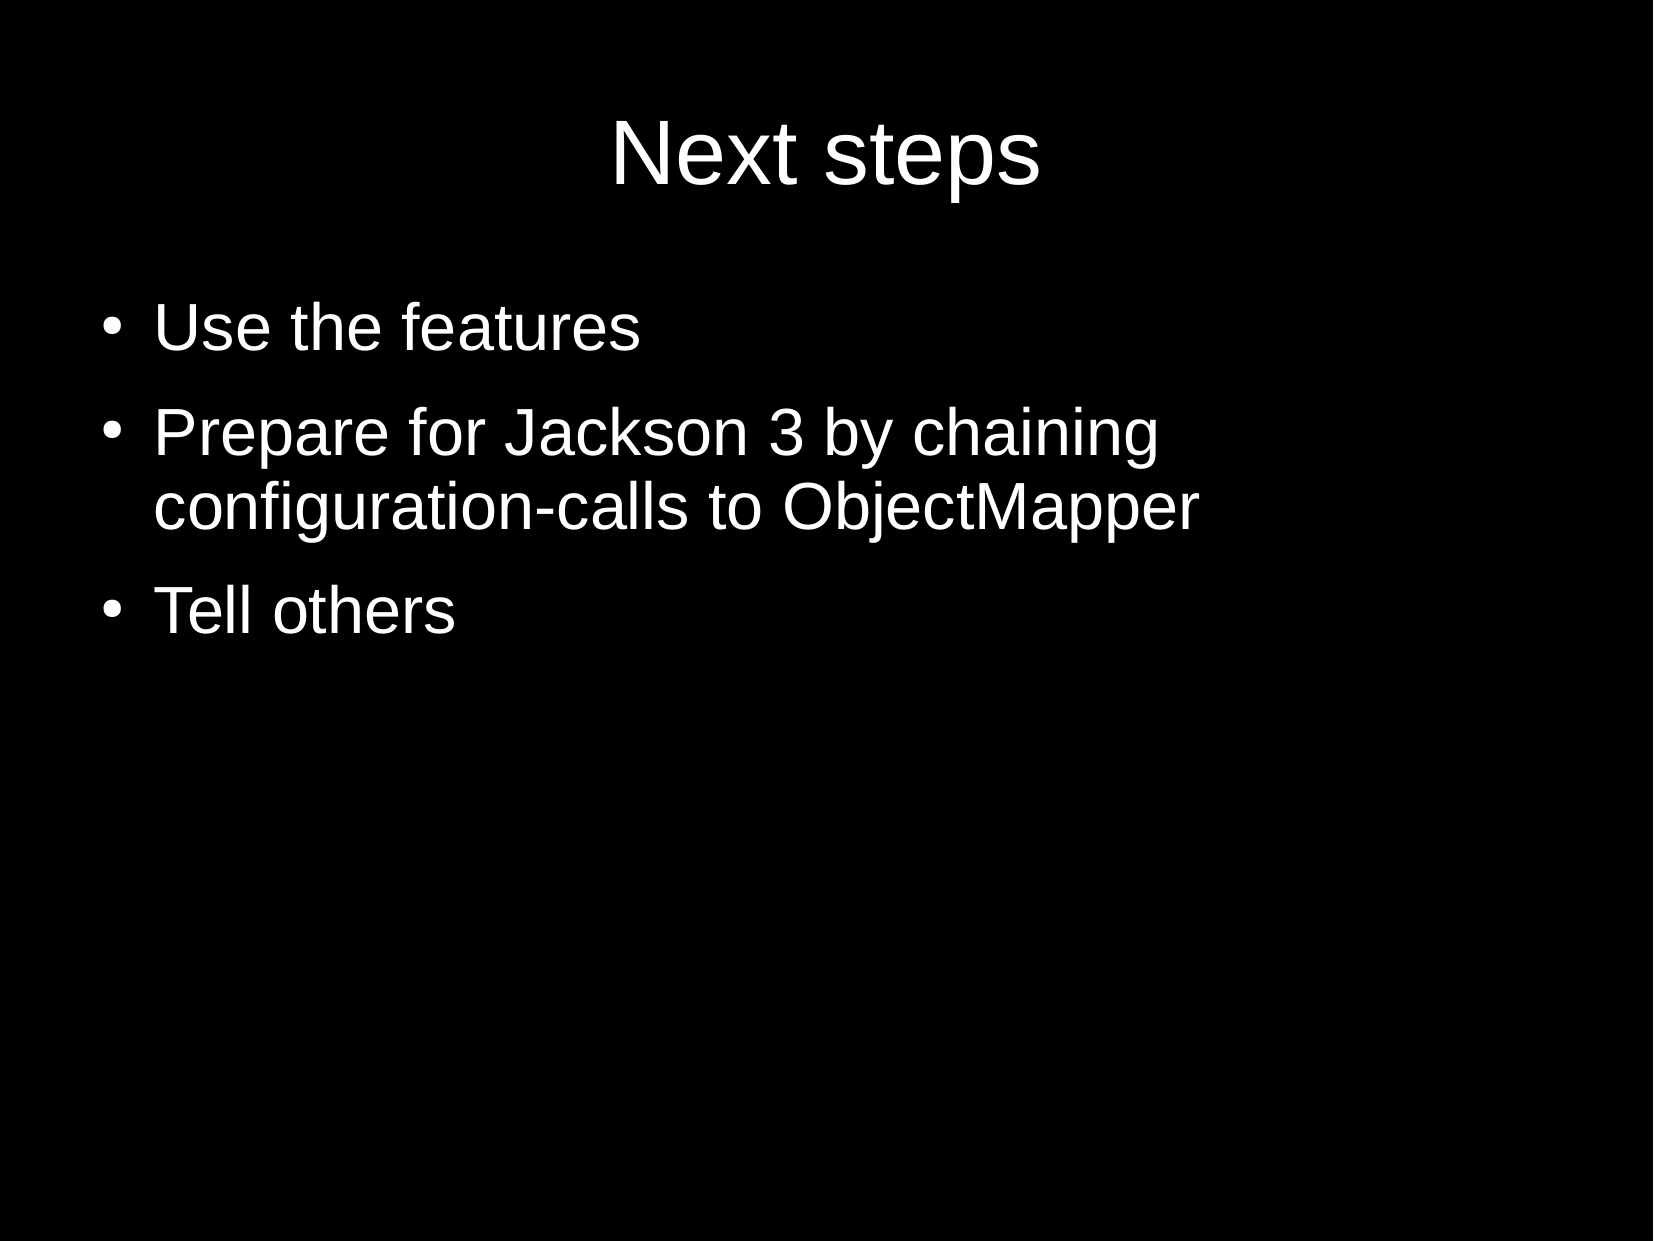

# Next steps
Use the features
Prepare for Jackson 3 by chaining configuration-calls to ObjectMapper
Tell others